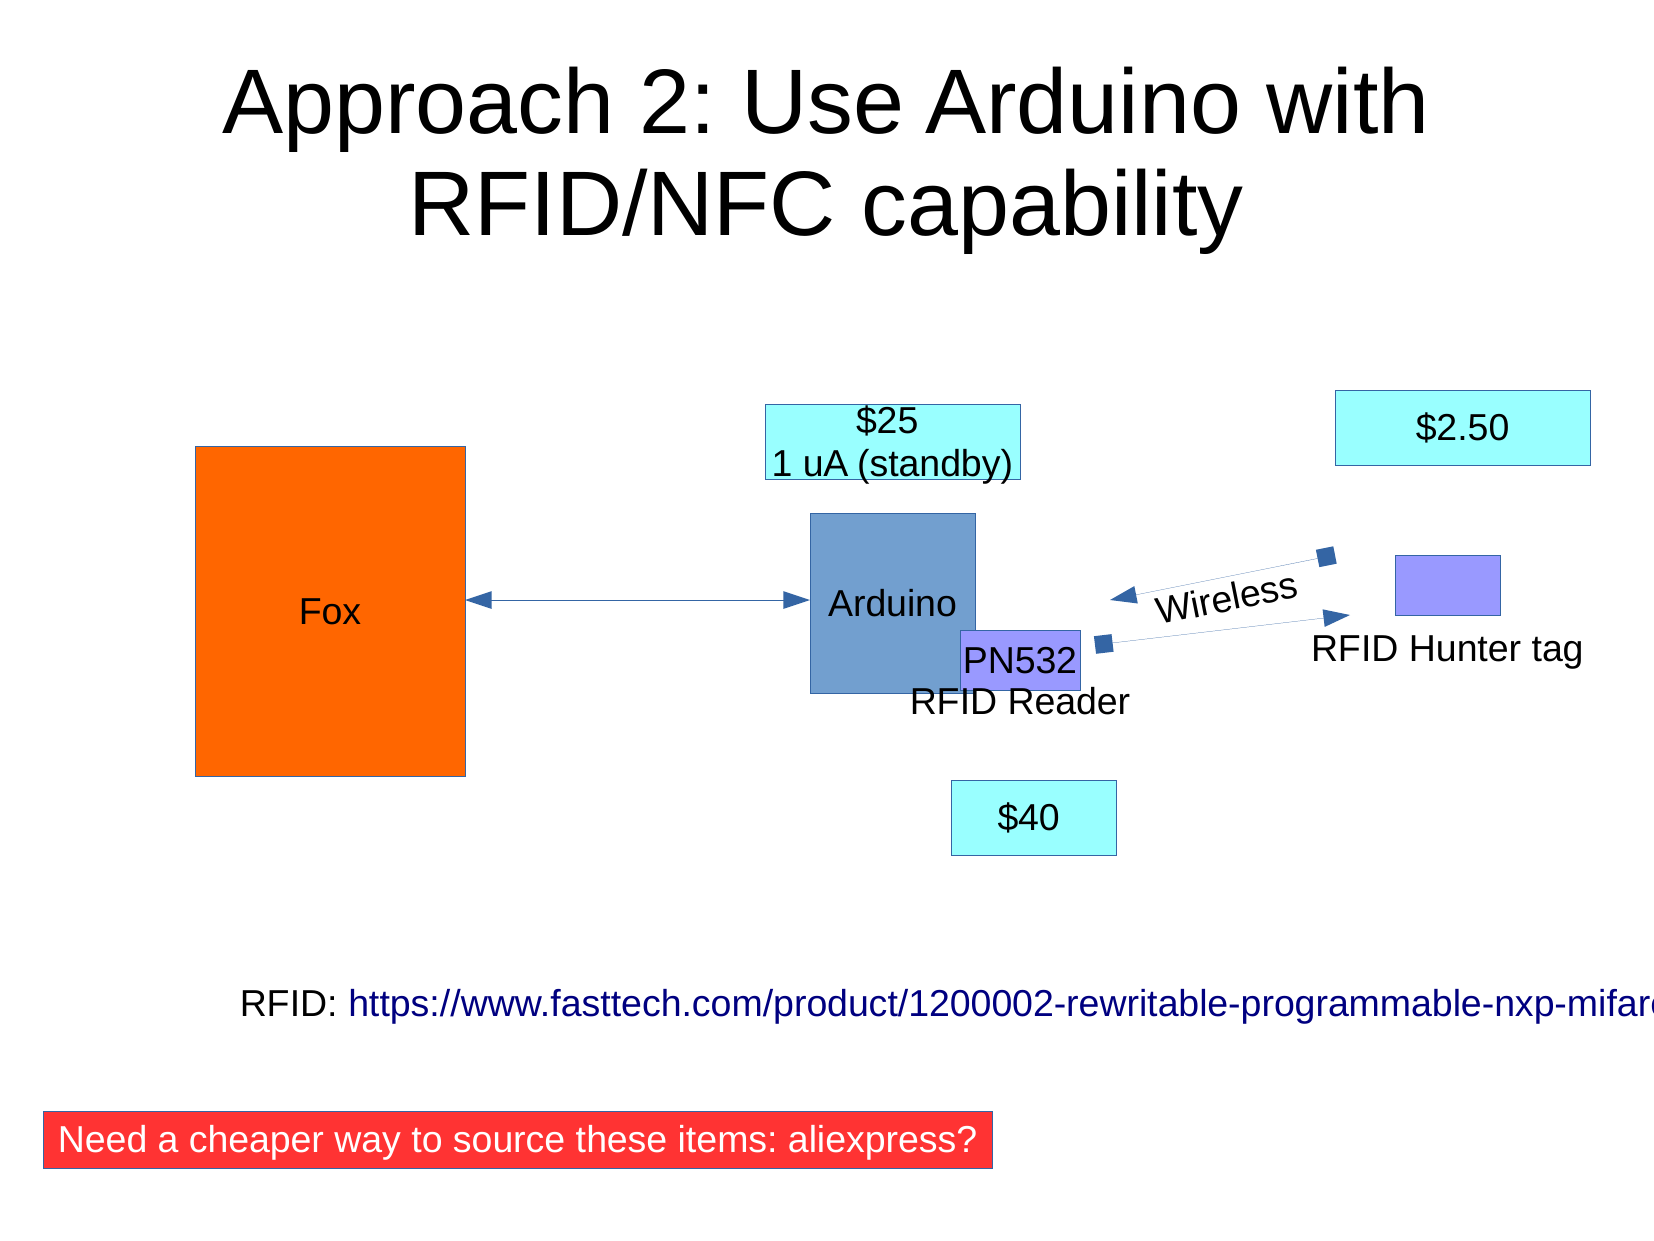

# Approach 2: Use Arduino with RFID/NFC capability
$2.50
$25
1 uA (standby)
Fox
Arduino
Wireless
RFID Hunter tag
PN532
RFID Reader
$40
RFID: https://www.fasttech.com/product/1200002-rewritable-programmable-nxp-mifare-nfc-tag-keychai
Need a cheaper way to source these items: aliexpress?